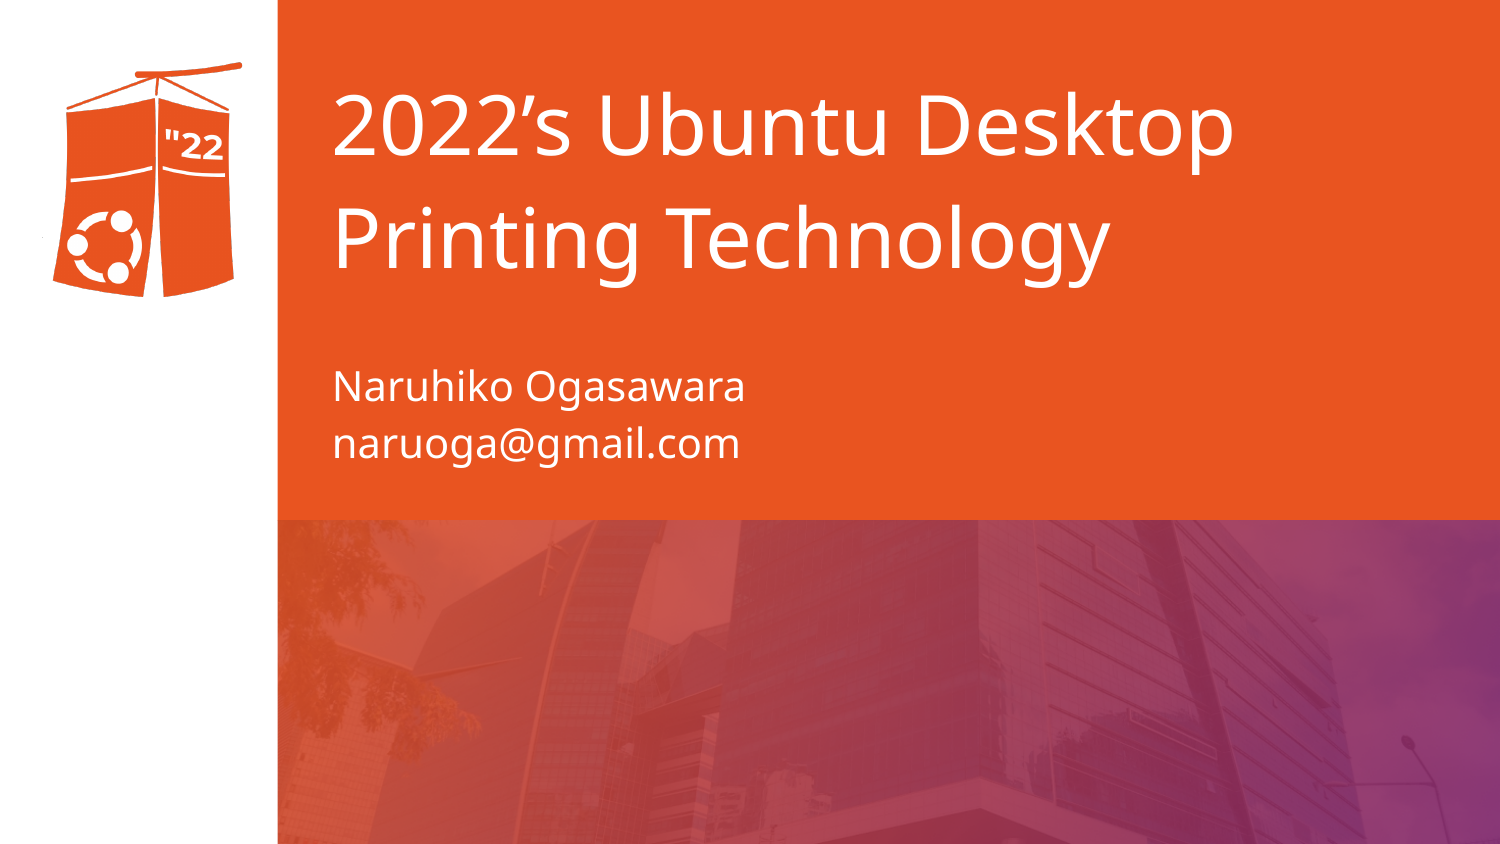

# 2022’s Ubuntu Desktop Printing Technology
Naruhiko Ogasawara
naruoga@gmail.com